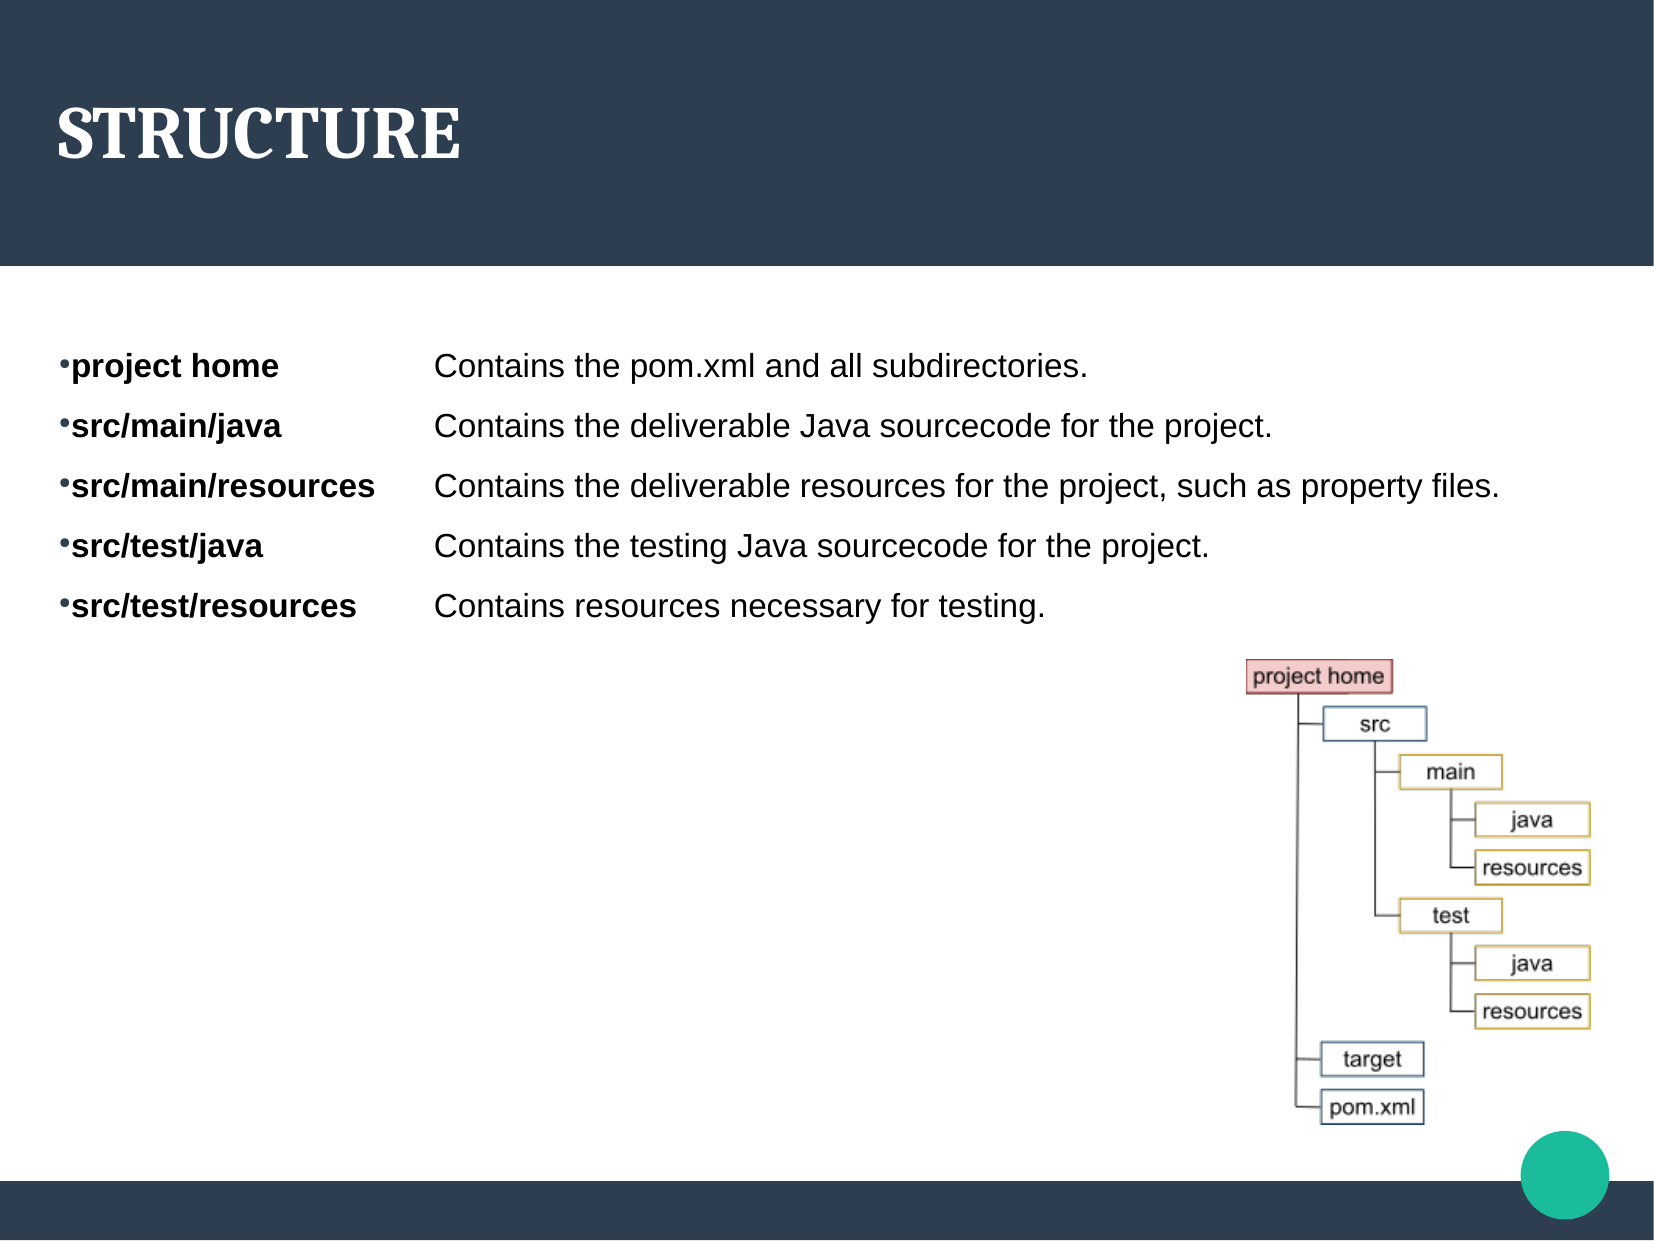

# STRUCTURE
project home 		Contains the pom.xml and all subdirectories.
src/main/java 		Contains the deliverable Java sourcecode for the project.
src/main/resources 	Contains the deliverable resources for the project, such as property files.
src/test/java 			Contains the testing Java sourcecode for the project.
src/test/resources 	Contains resources necessary for testing.